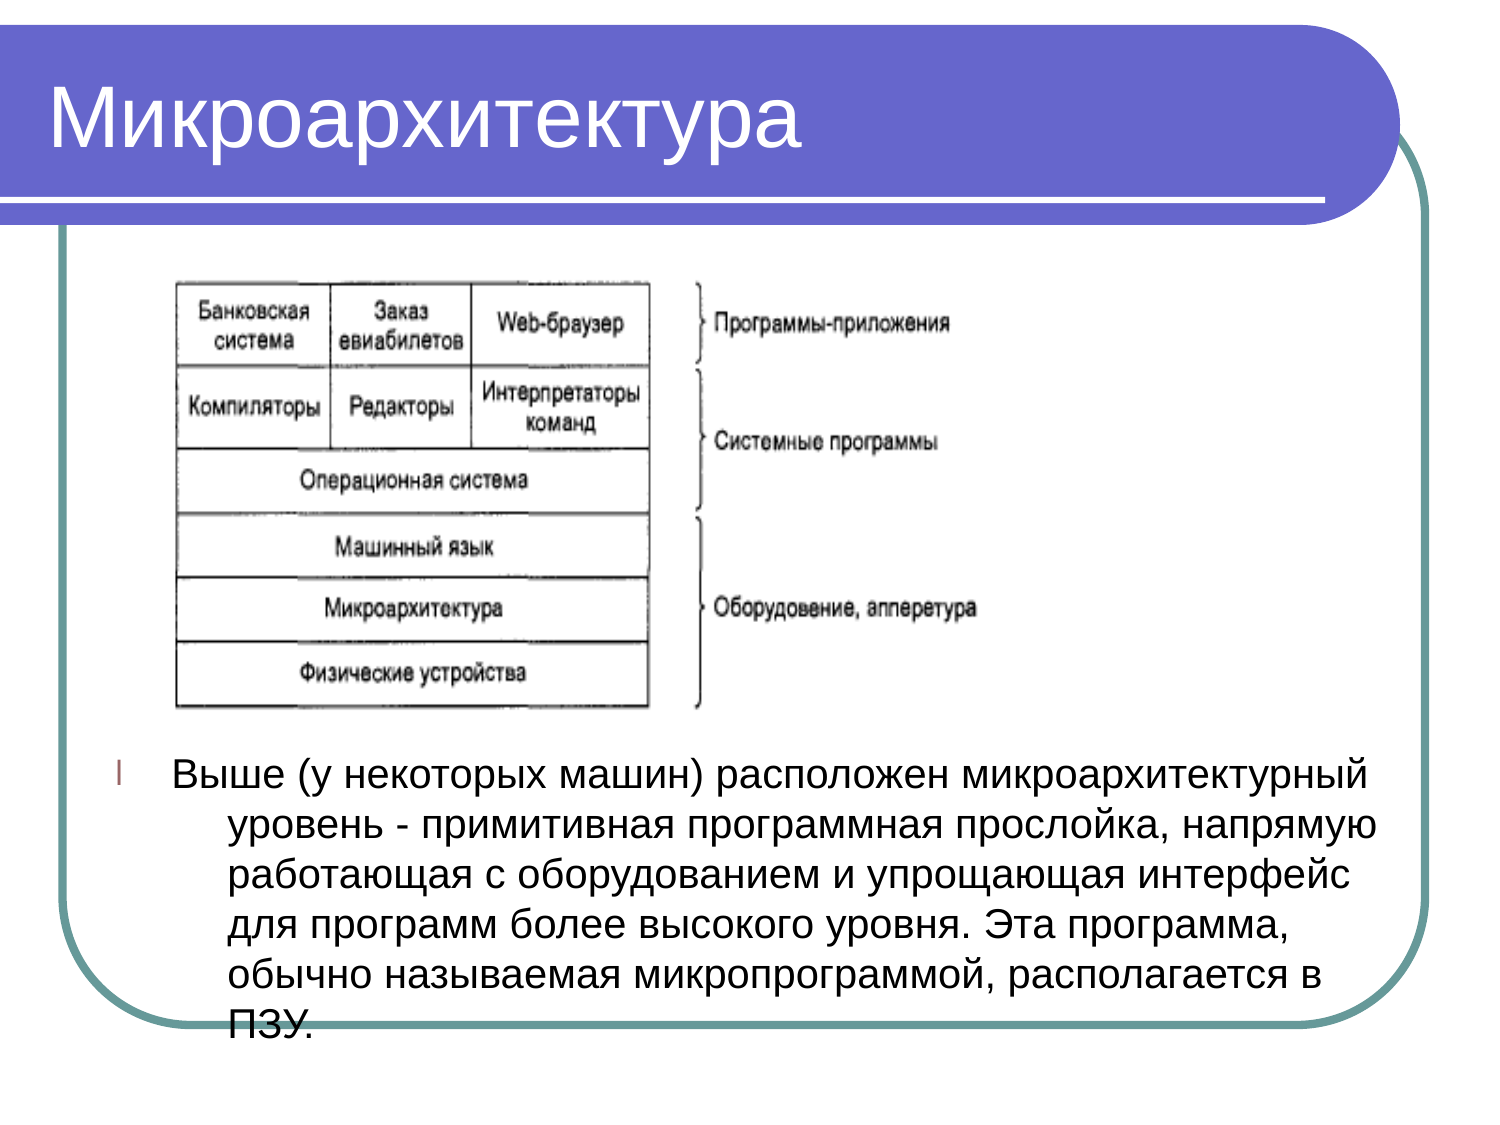

# Микроархитектура
Выше (у некоторых машин) расположен микроархитектурный уровень - примитивная программная прослойка, напрямую работающая с оборудованием и упрощающая интерфейс для программ более высокого уровня. Эта программа, обычно называемая микропрограммой, располагается в ПЗУ.